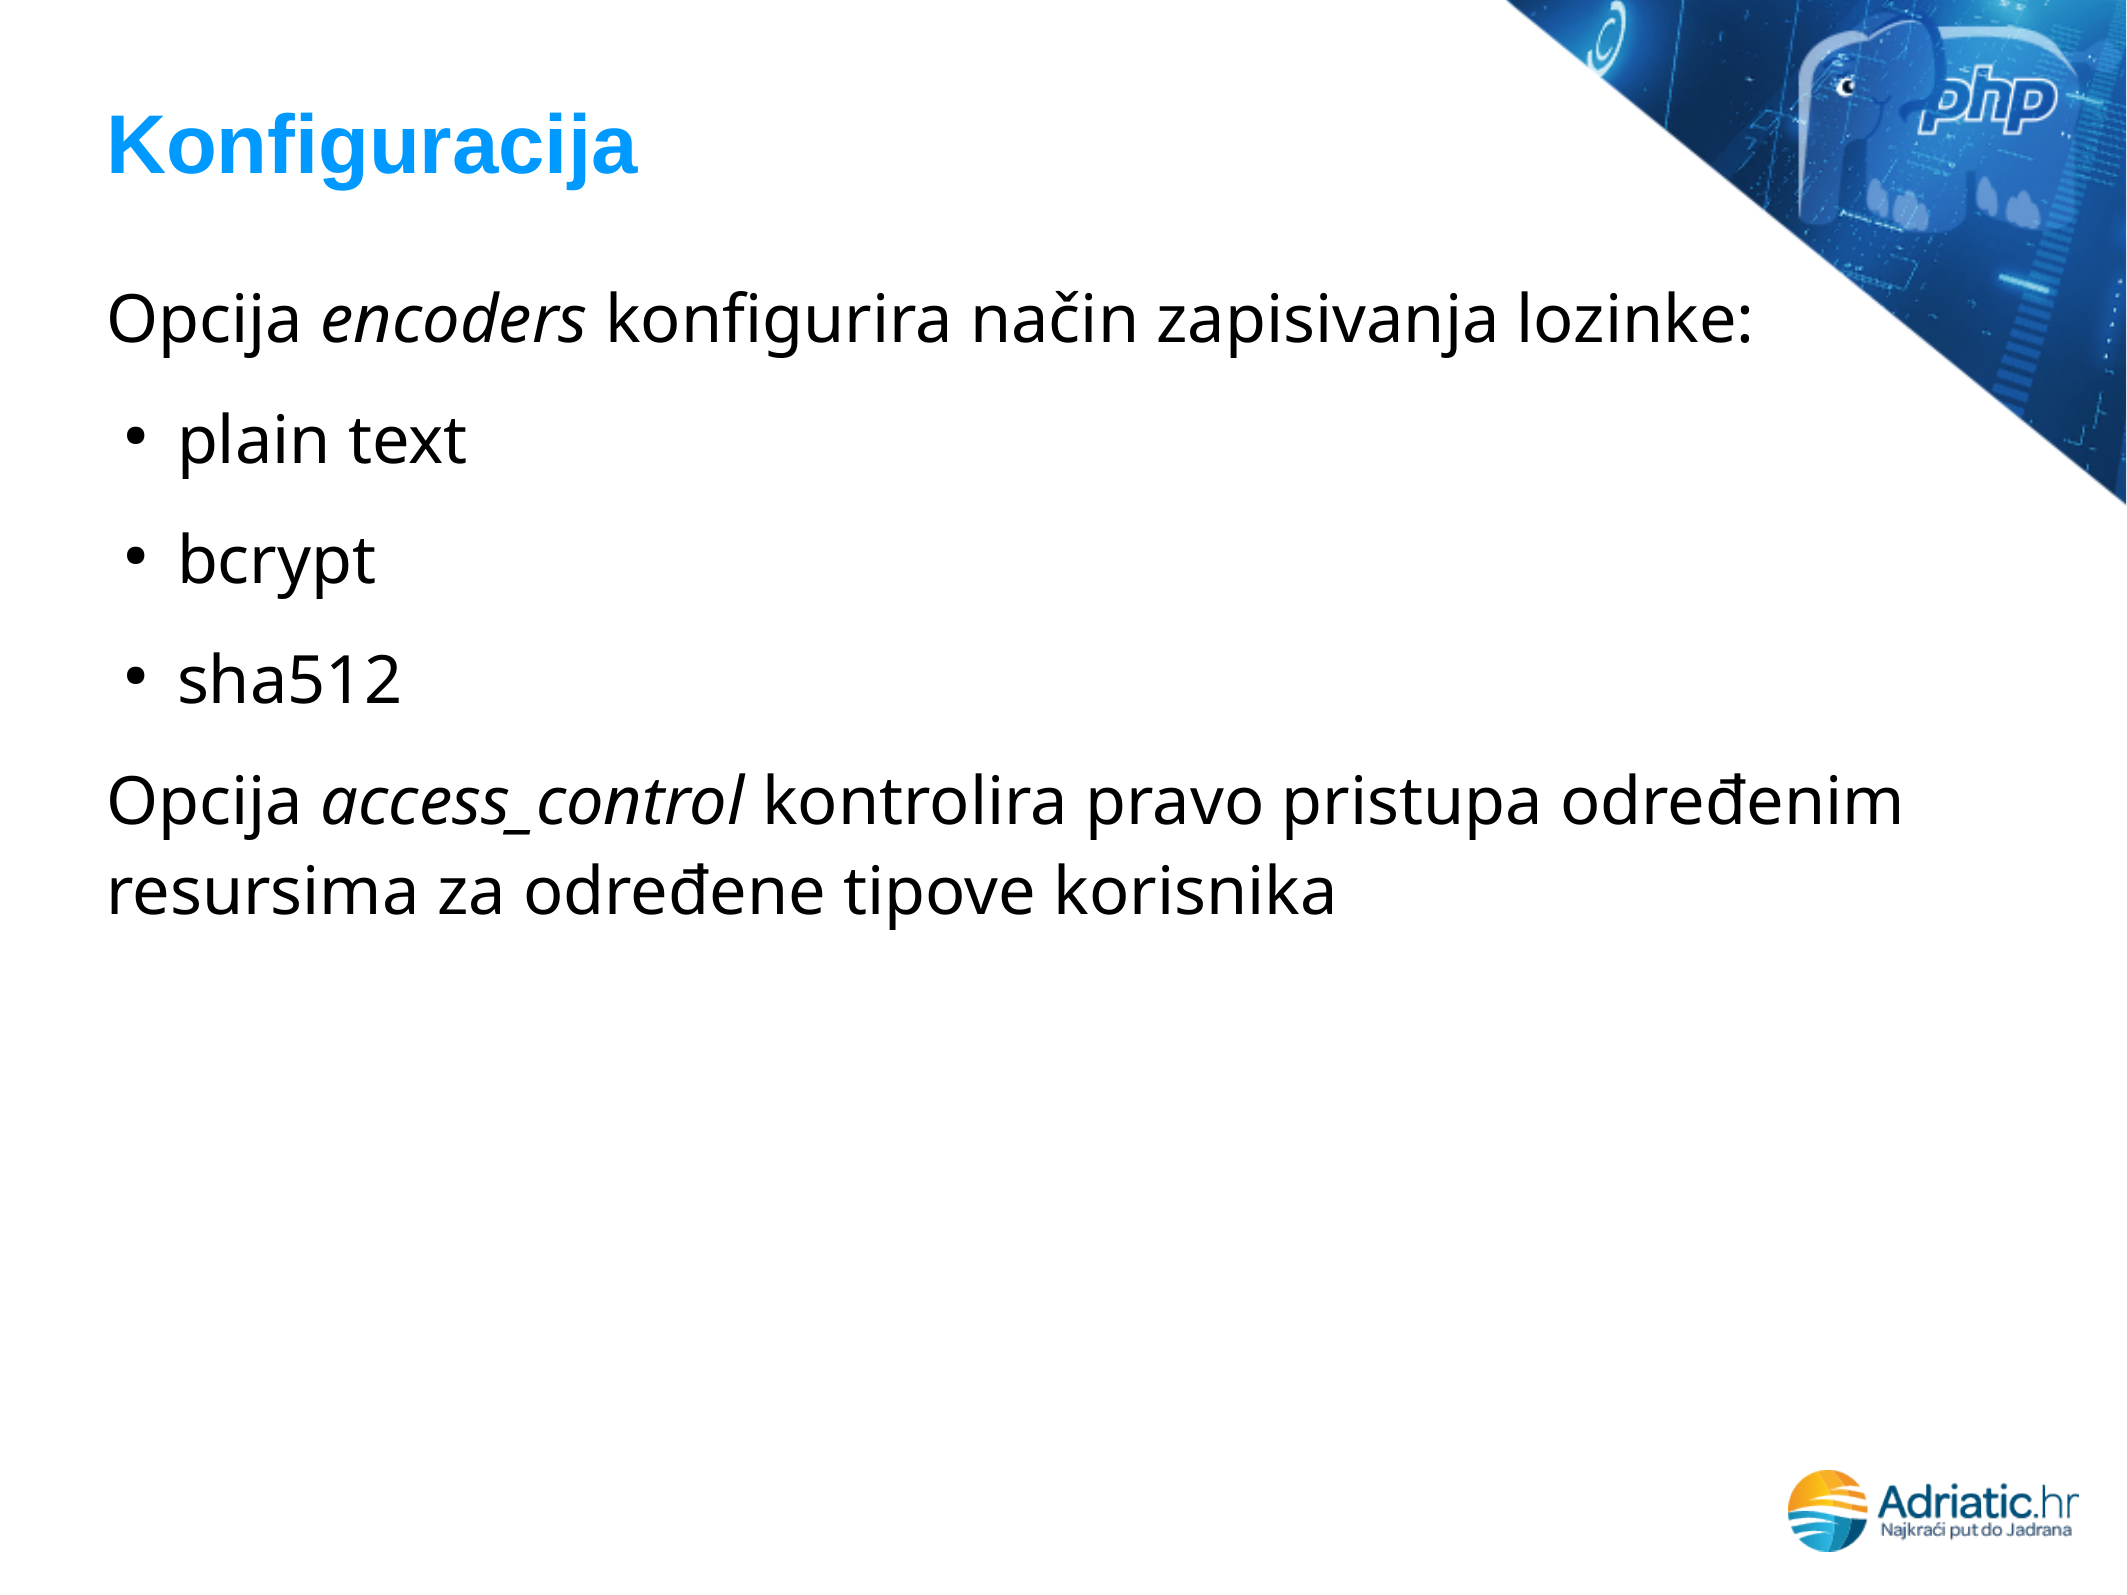

# Konfiguracija
Opcija encoders konfigurira način zapisivanja lozinke:
plain text
bcrypt
sha512
Opcija access_control kontrolira pravo pristupa određenim resursima za određene tipove korisnika